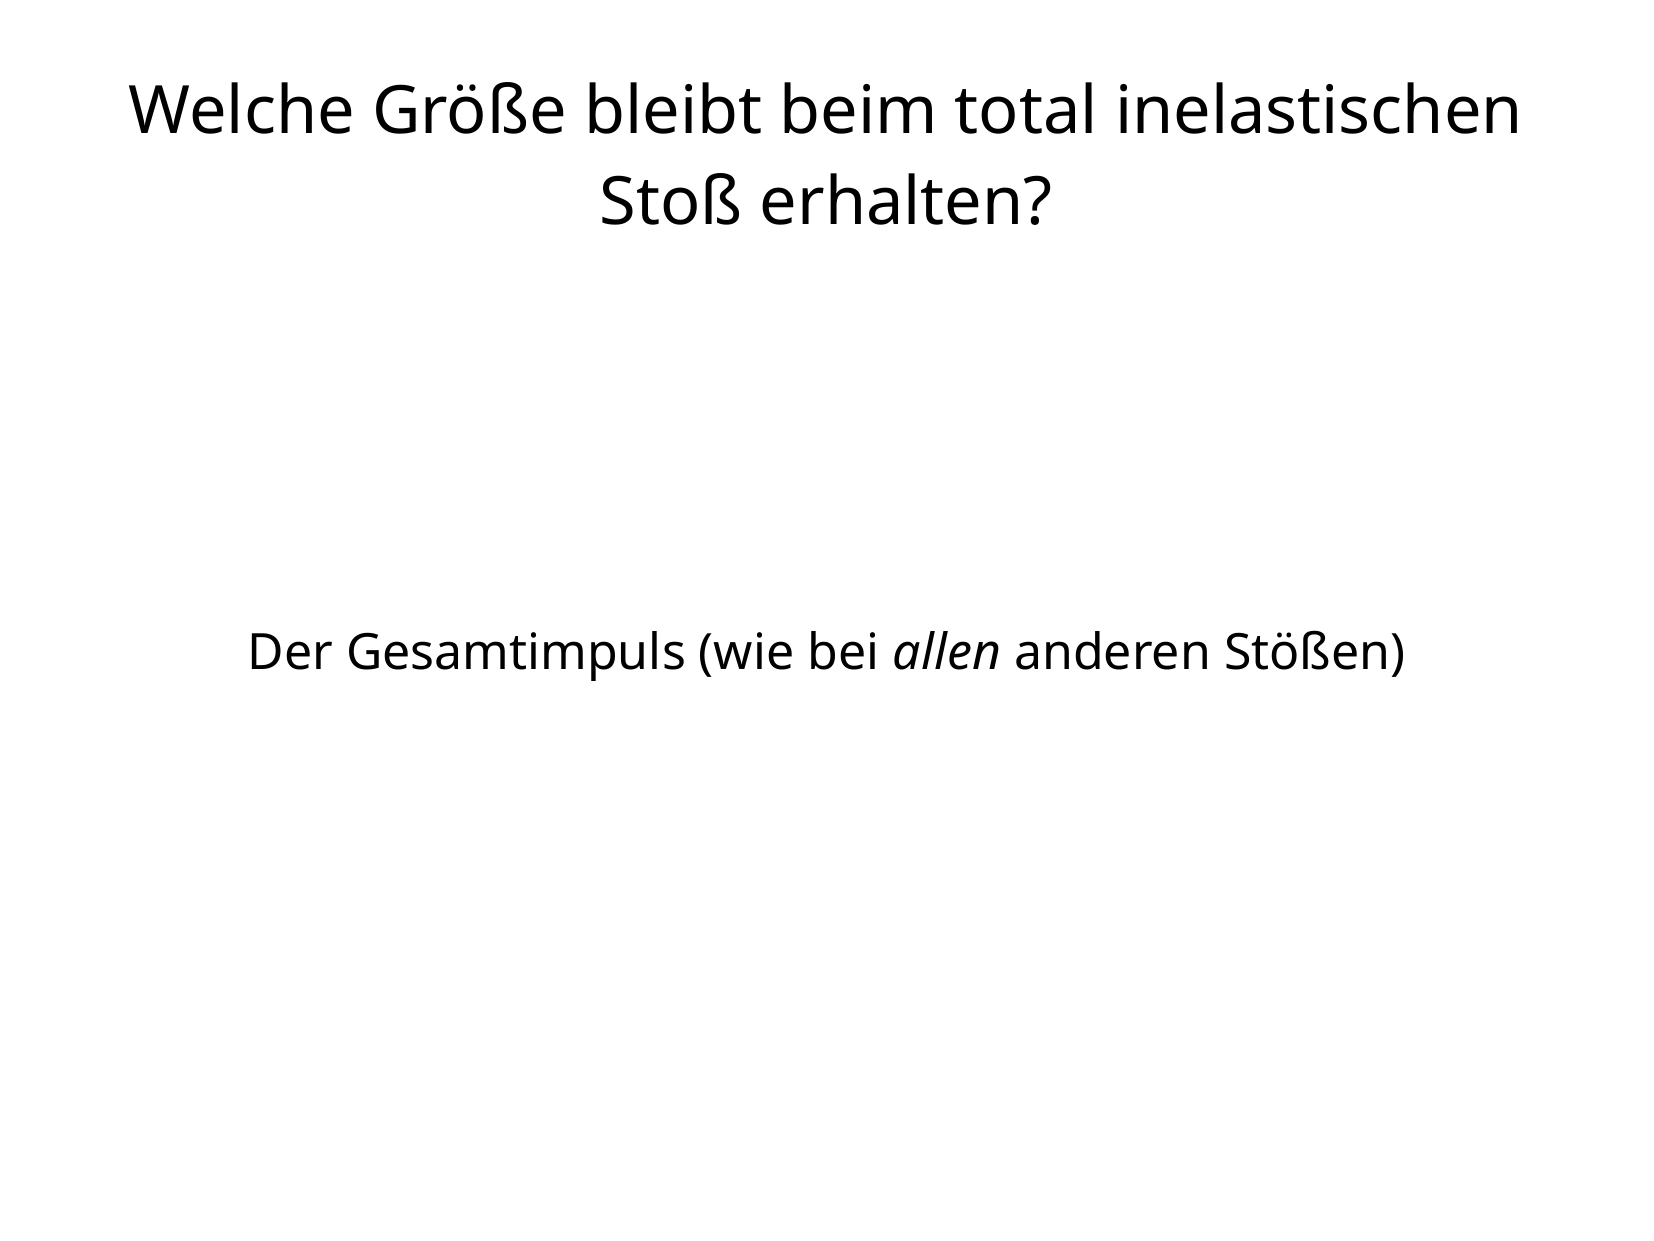

# Welche Größe bleibt beim total inelastischen Stoß erhalten?
Der Gesamtimpuls (wie bei allen anderen Stößen)